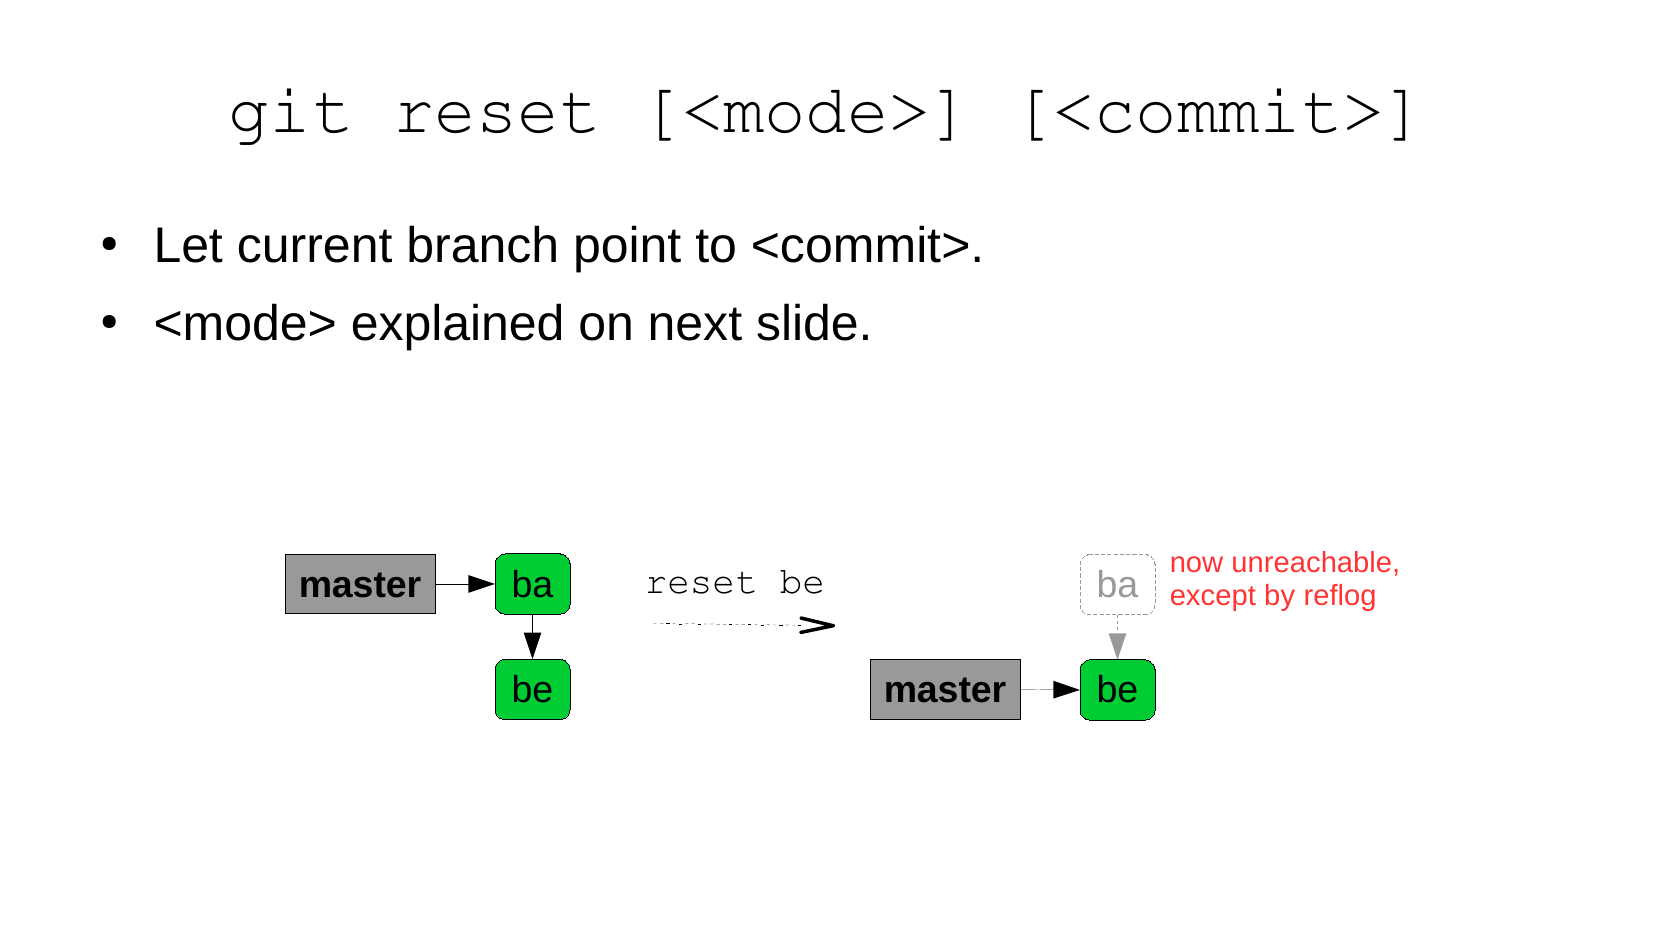

# git reset [<mode>] [<commit>]
Let current branch point to <commit>.
<mode> explained on next slide.
now unreachable,
except by reflog
ba
master
reset be
ba
be
master
be